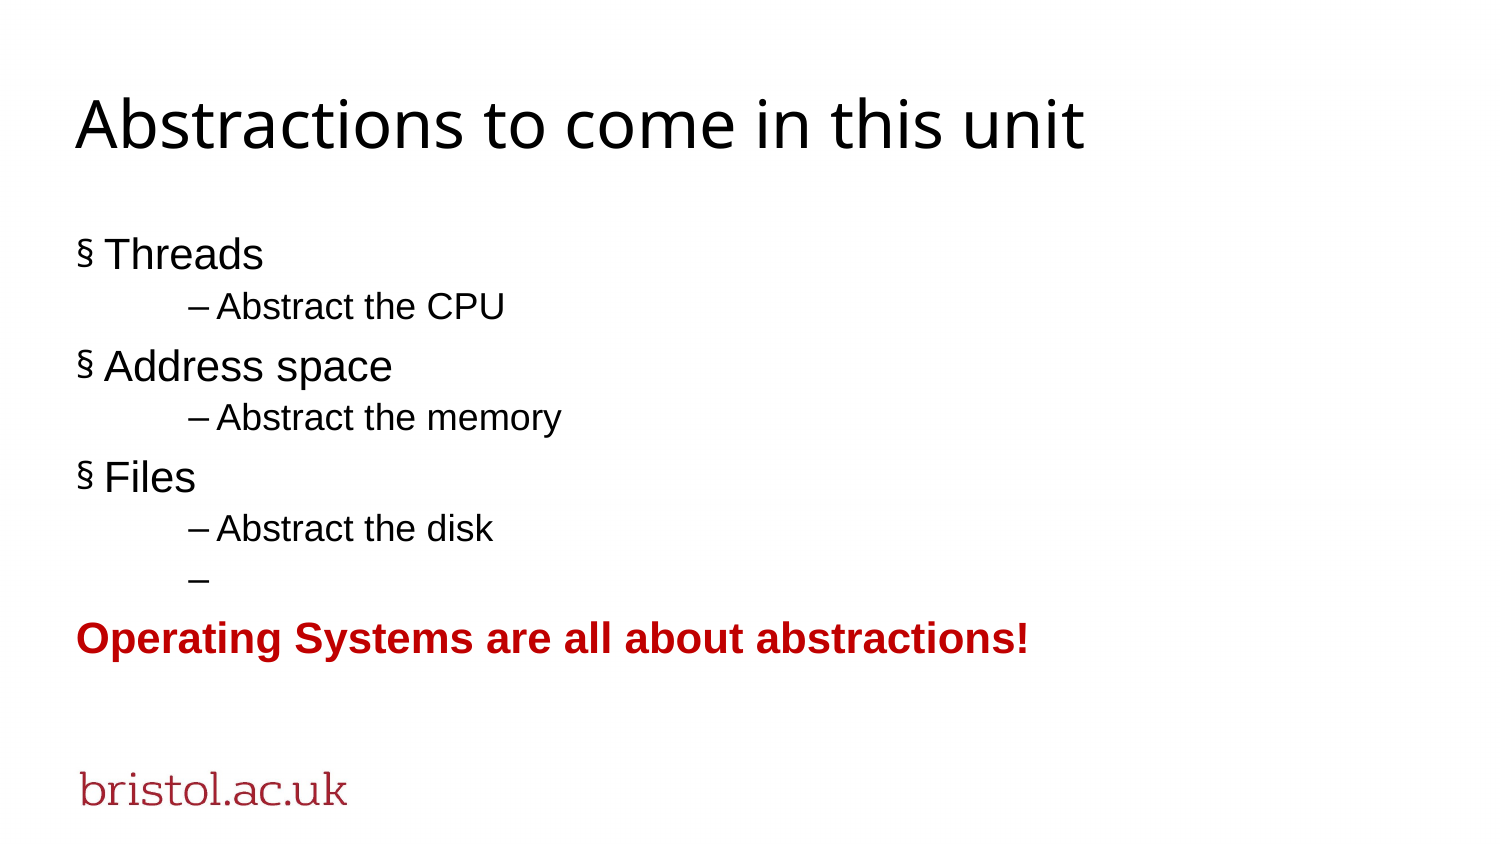

# Abstractions to come in this unit
Threads
Abstract the CPU
Address space
Abstract the memory
Files
Abstract the disk
Operating Systems are all about abstractions!